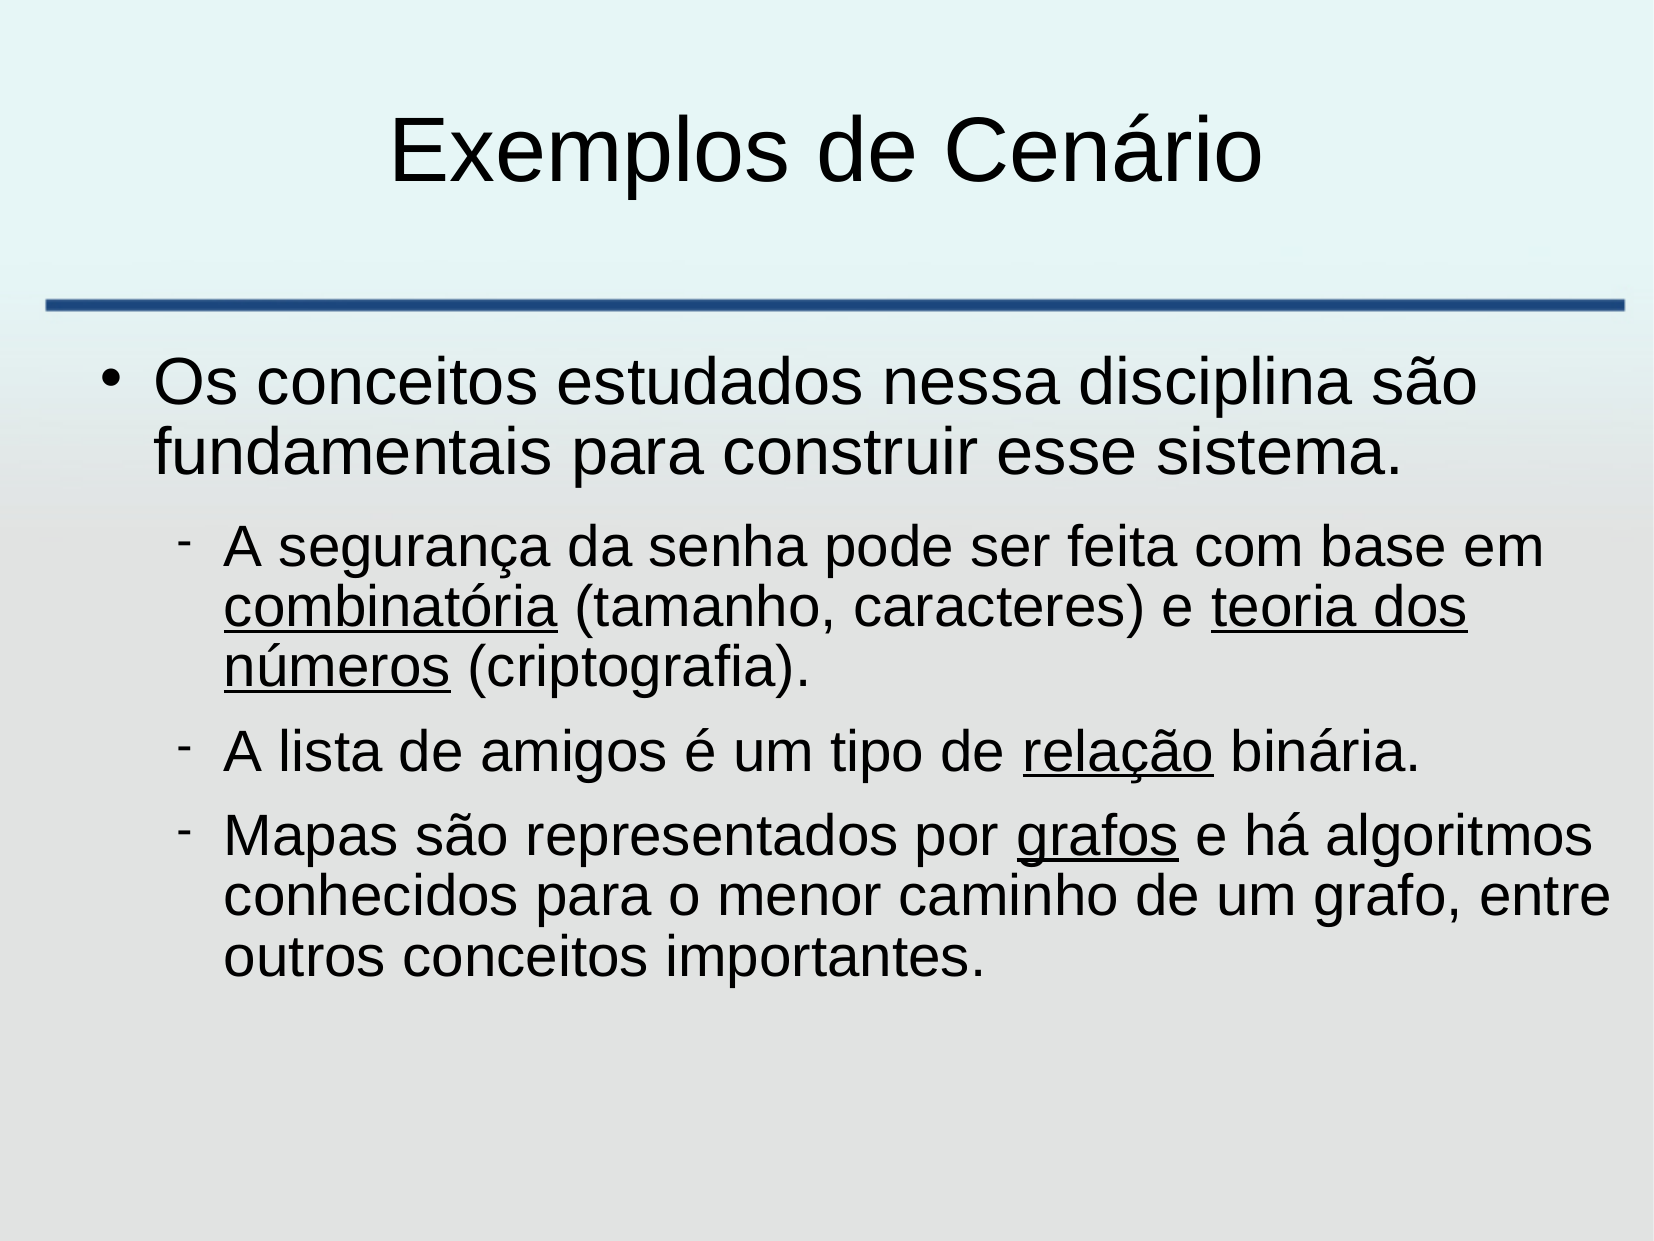

# Exemplos de Cenário
Os conceitos estudados nessa disciplina são fundamentais para construir esse sistema.
A segurança da senha pode ser feita com base em combinatória (tamanho, caracteres) e teoria dos números (criptografia).
A lista de amigos é um tipo de relação binária.
Mapas são representados por grafos e há algoritmos conhecidos para o menor caminho de um grafo, entre outros conceitos importantes.